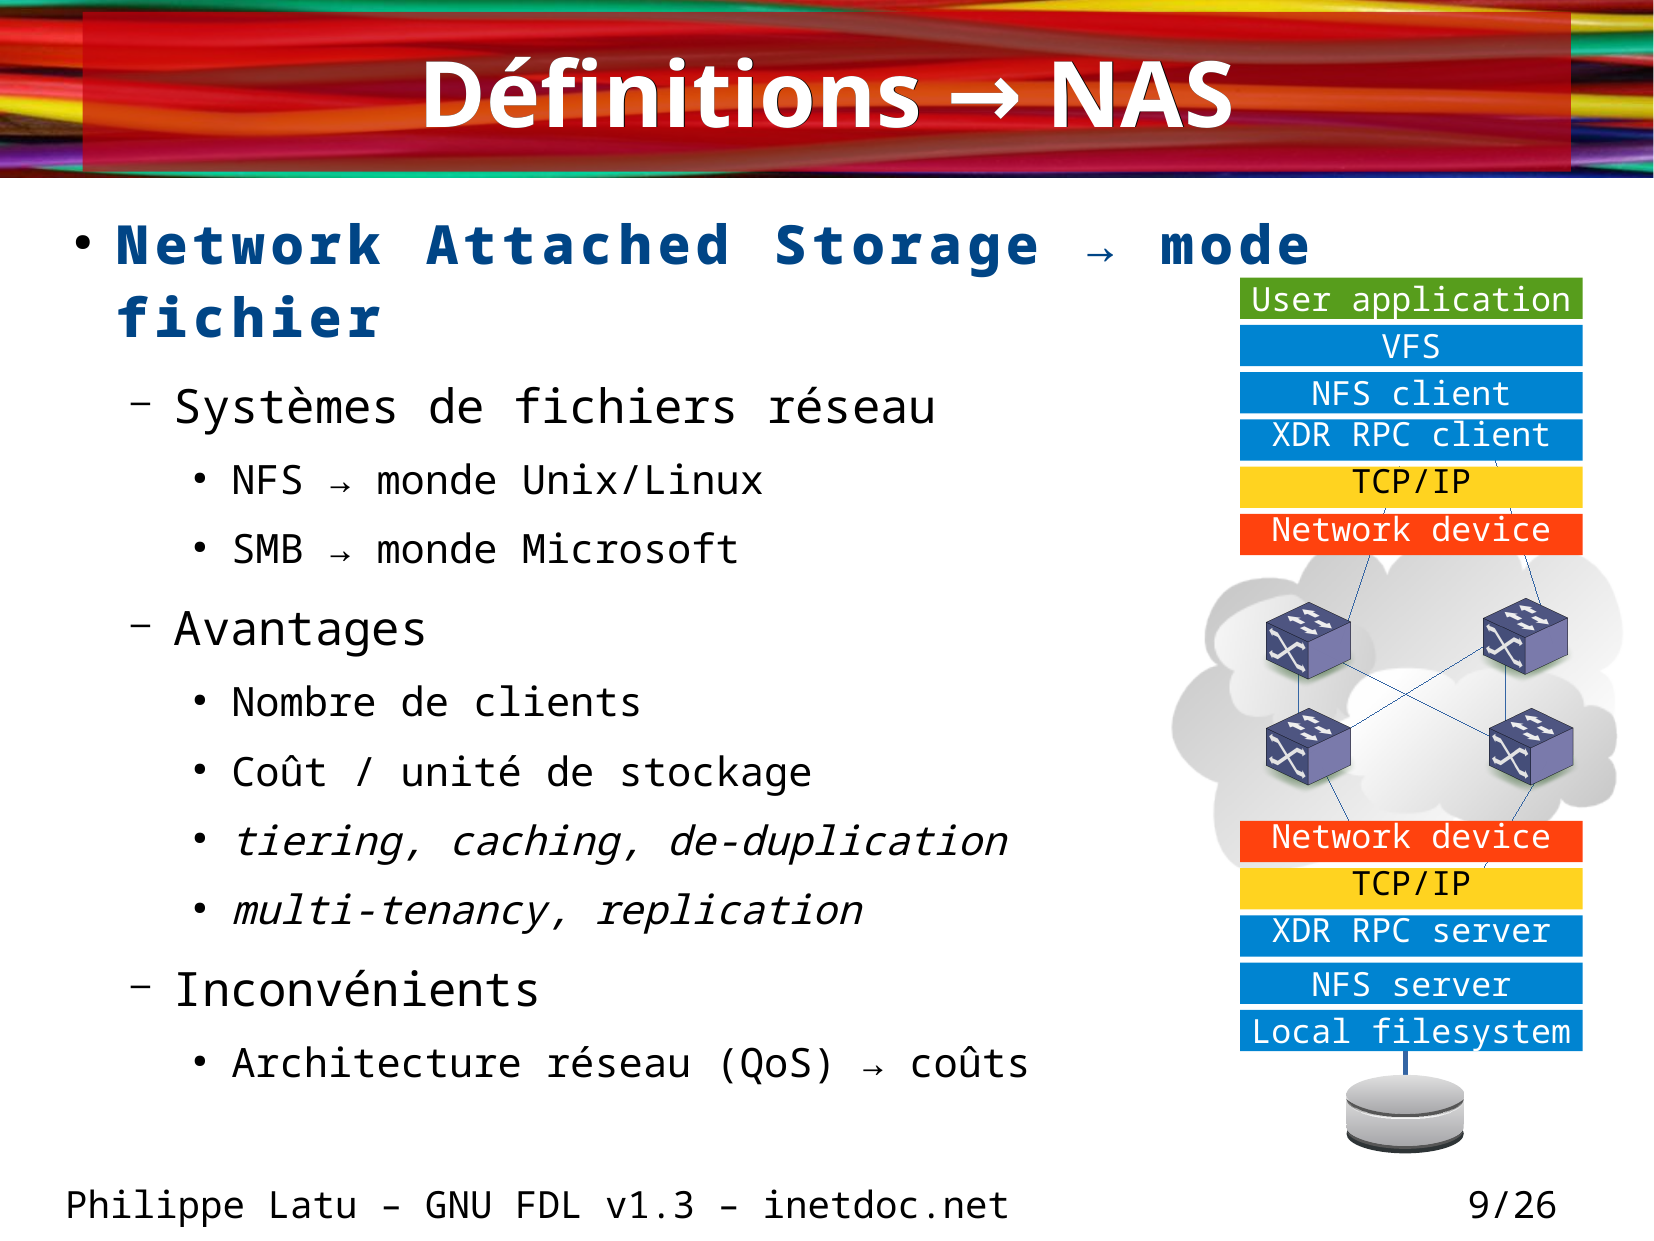

# Définitions → NAS
Network Attached Storage → mode fichier
Systèmes de fichiers réseau
NFS → monde Unix/Linux
SMB → monde Microsoft
Avantages
Nombre de clients
Coût / unité de stockage
tiering, caching, de-duplication
multi-tenancy, replication
Inconvénients
Architecture réseau (QoS) → coûts
User application
VFS
NFS client
XDR RPC client
TCP/IP
Network device
Network device
TCP/IP
XDR RPC server
NFS server
Local filesystem
Philippe Latu – GNU FDL v1.3 – inetdoc.net /26